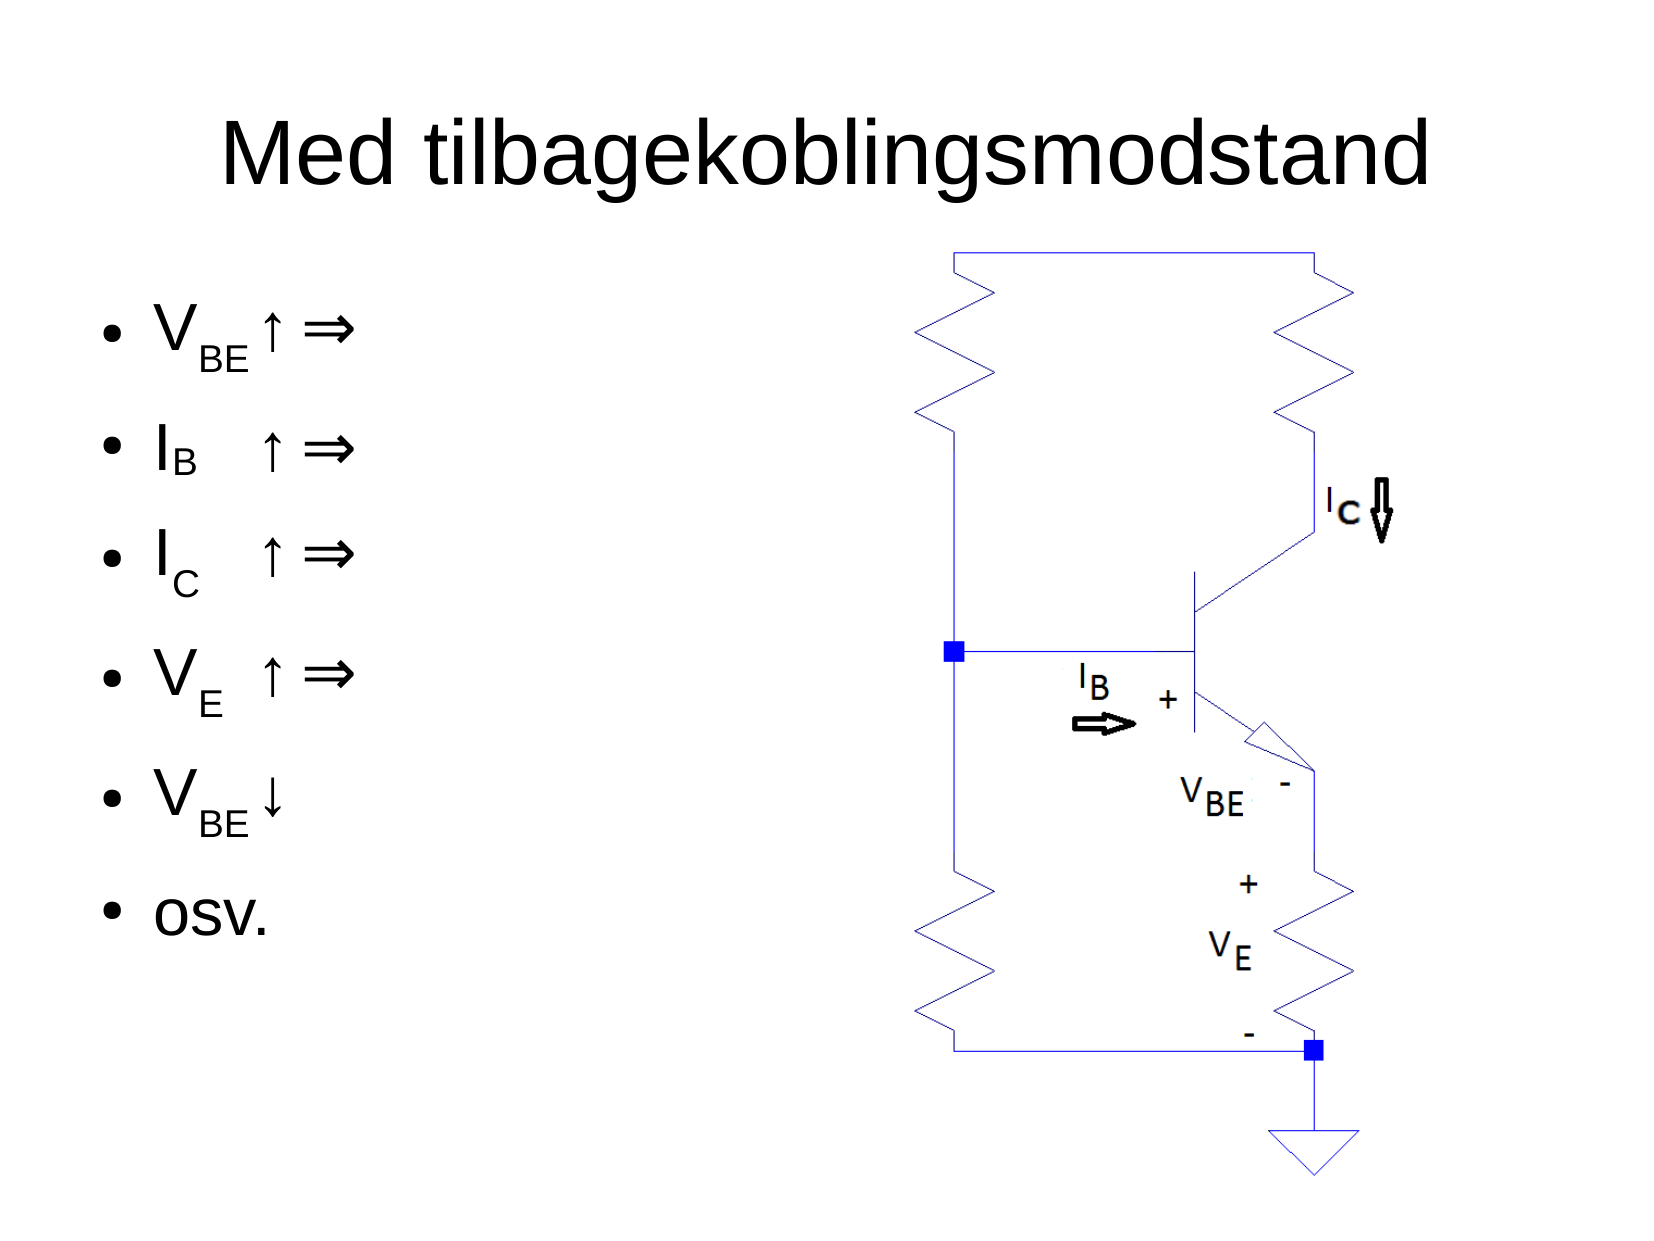

# Med tilbagekoblingsmodstand
VBE	↑	⇒
IB	↑	⇒
IC	↑	⇒
VE	↑	⇒
VBE	↓
osv.